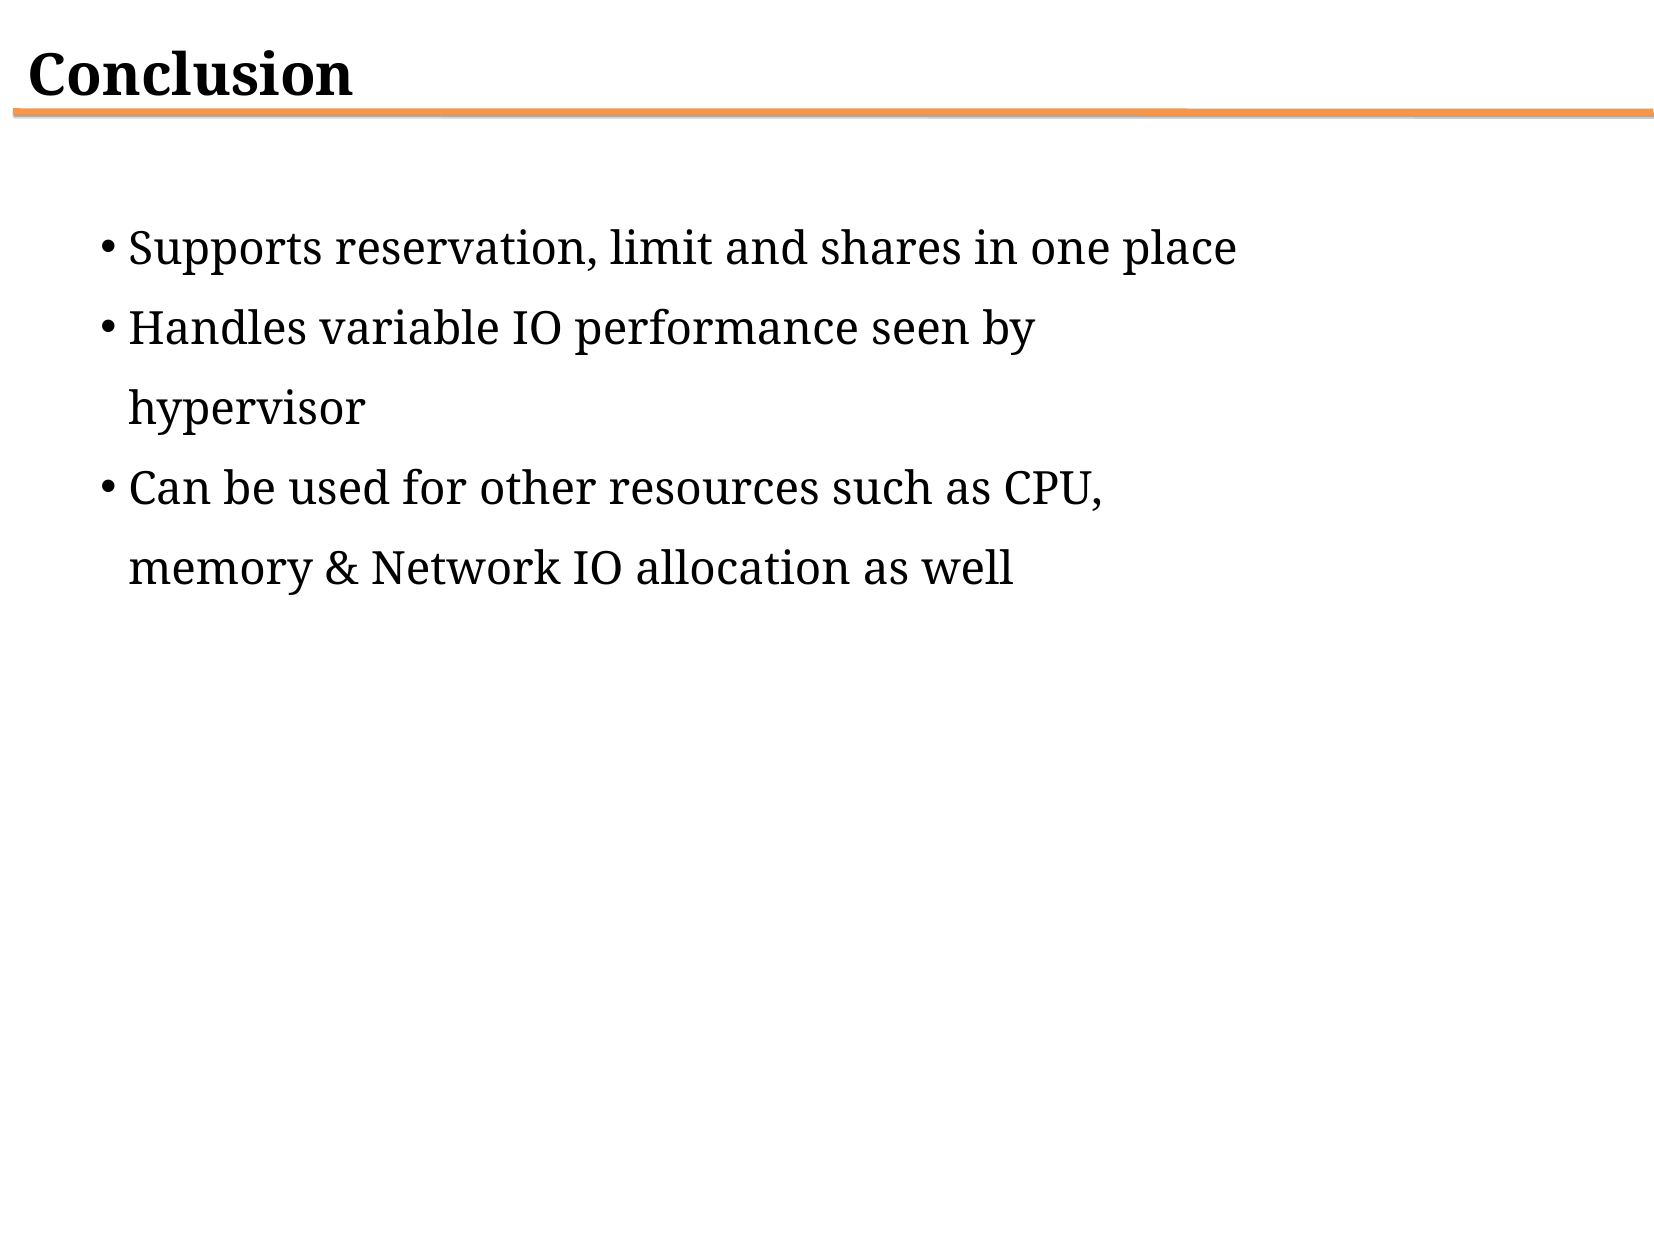

Conclusion
 Supports reservation, limit and shares in one place
 Handles variable IO performance seen by
 hypervisor
 Can be used for other resources such as CPU,
 memory & Network IO allocation as well